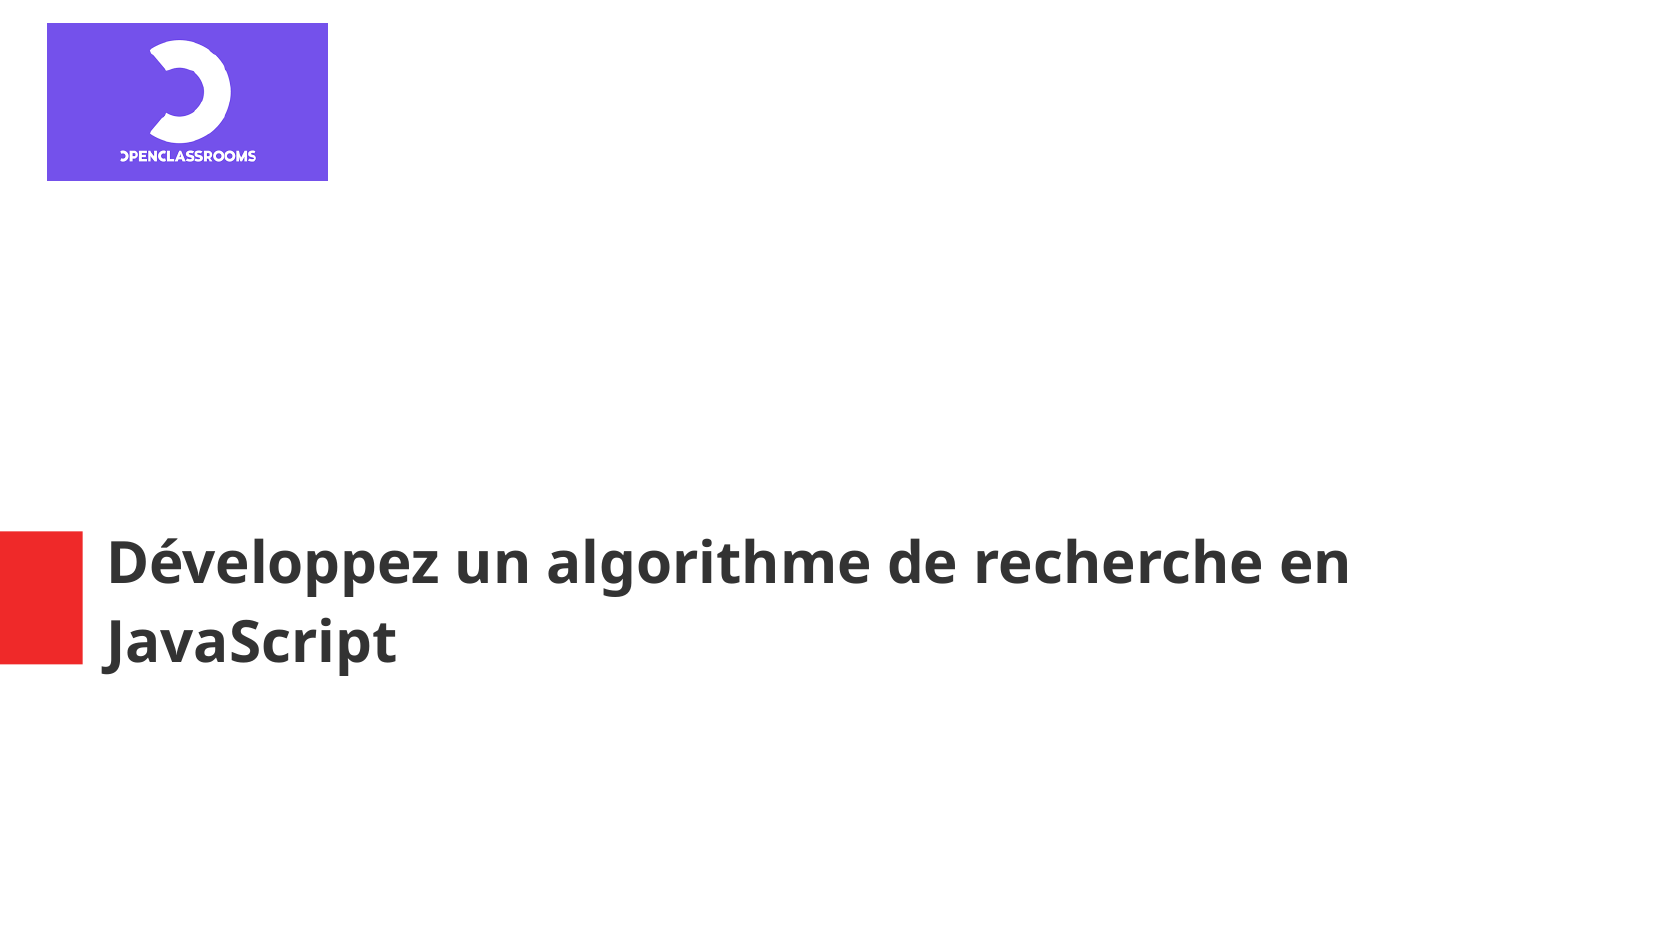

# Développez un algorithme de recherche en JavaScript